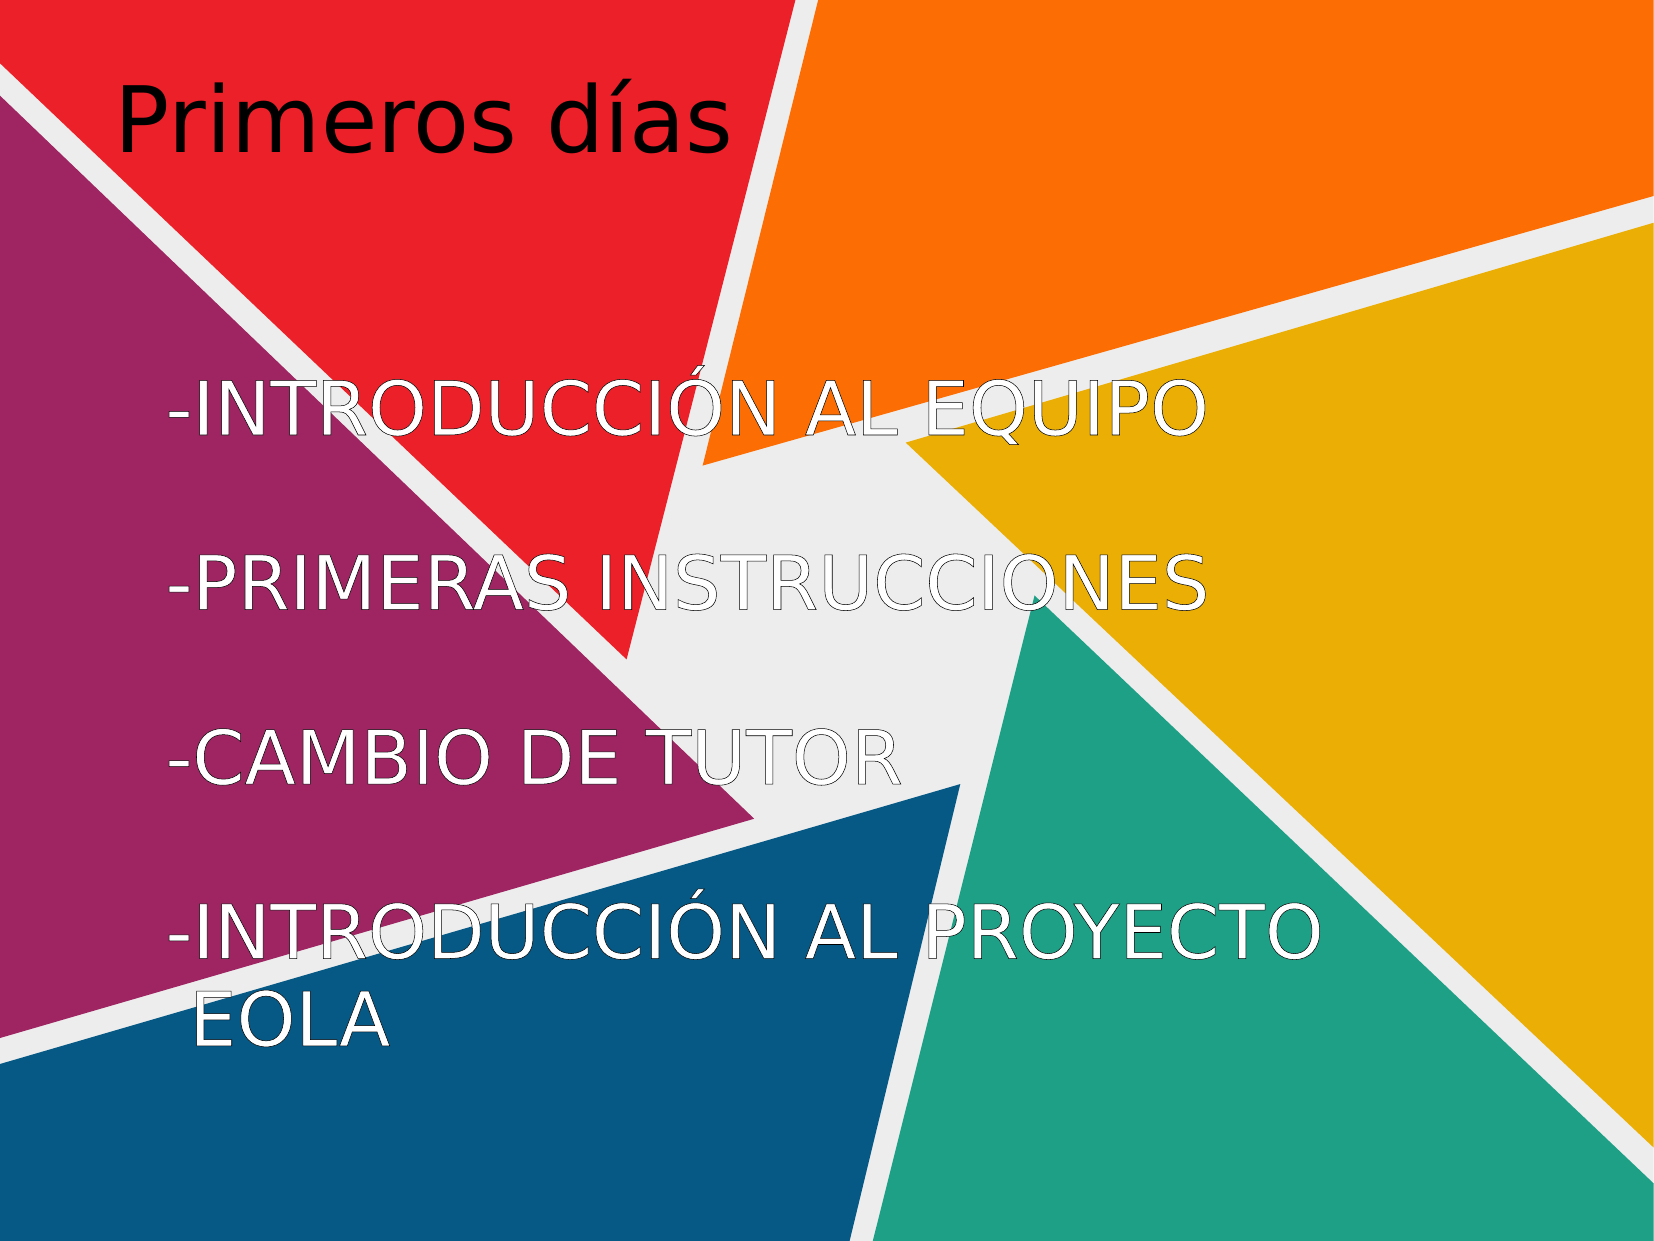

# Primeros días
-Introducción al equipo
-primeras instrucciones
-cambio de tutor
-introducción al proyecto
 eola